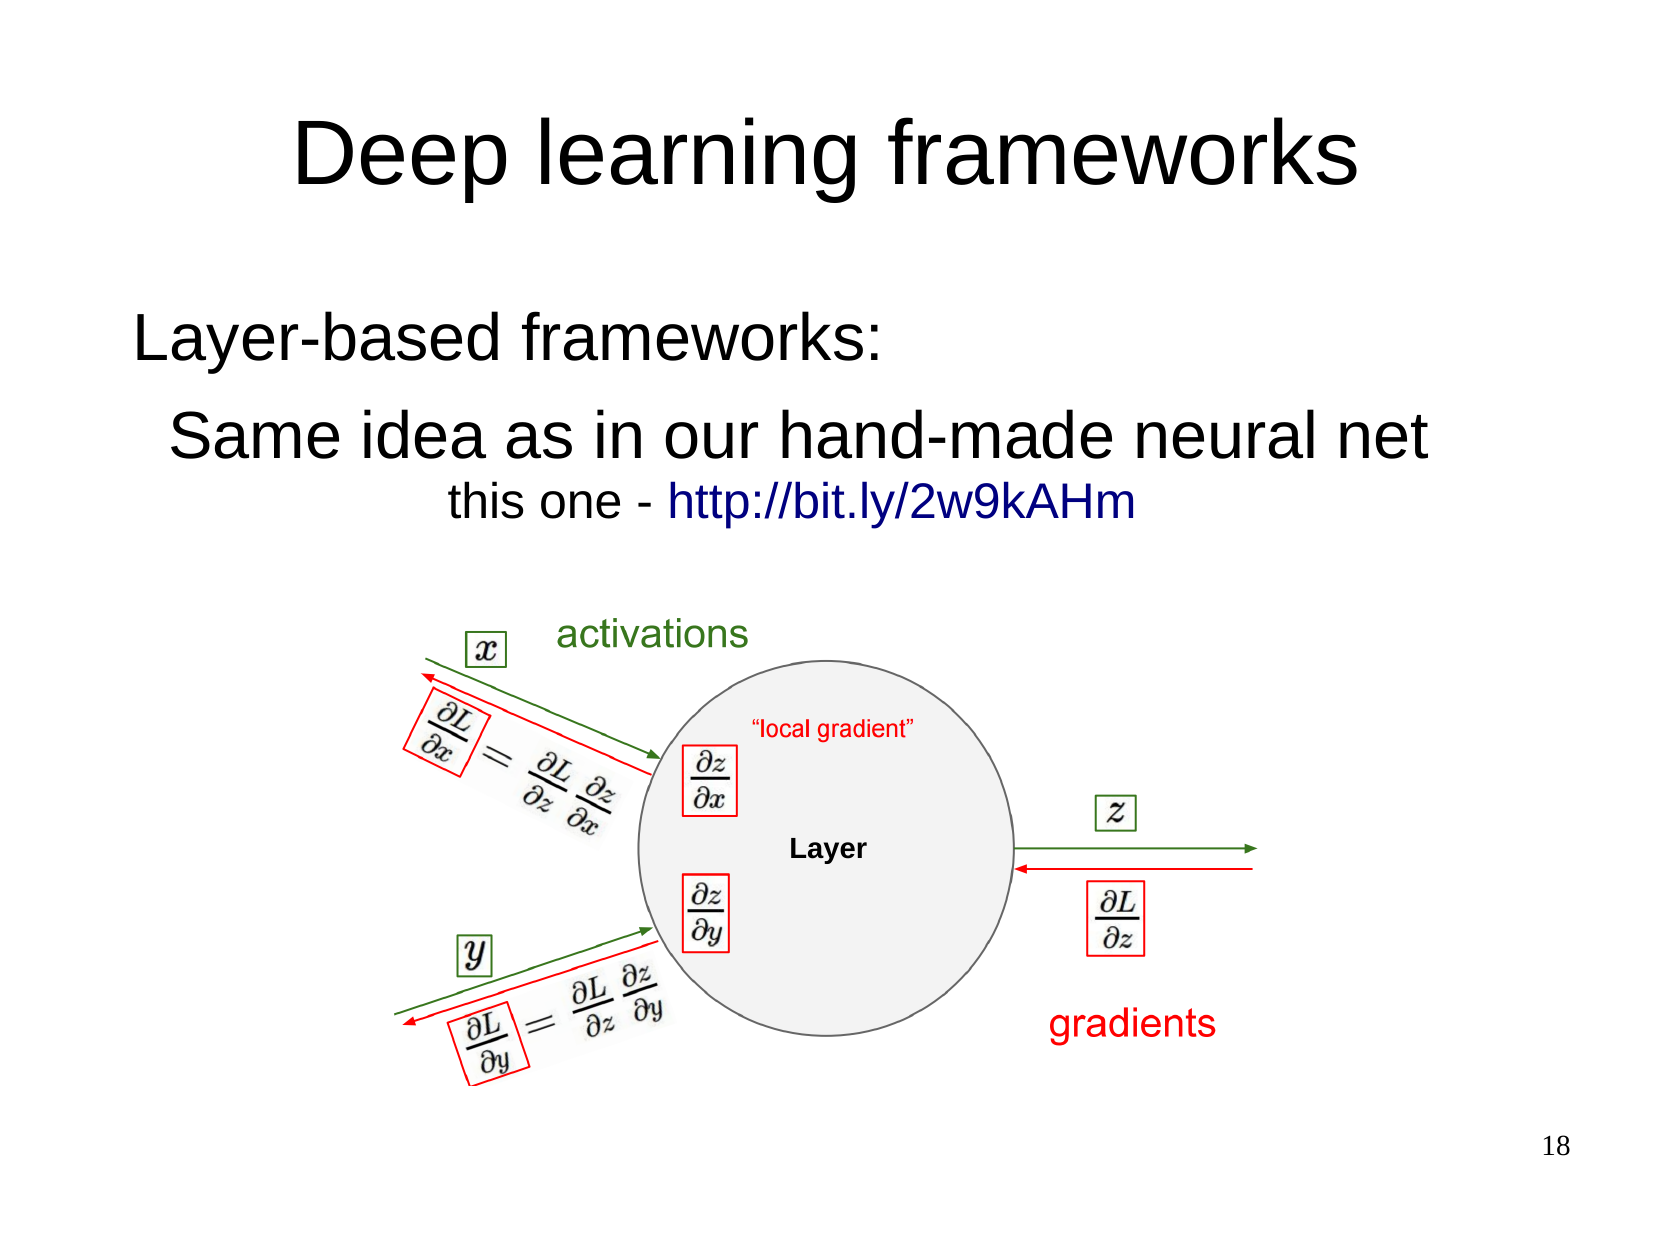

# Deep learning frameworks
Layer-based frameworks:
Same idea as in our hand-made neural net
this one - http://bit.ly/2w9kAHm
Layer
18